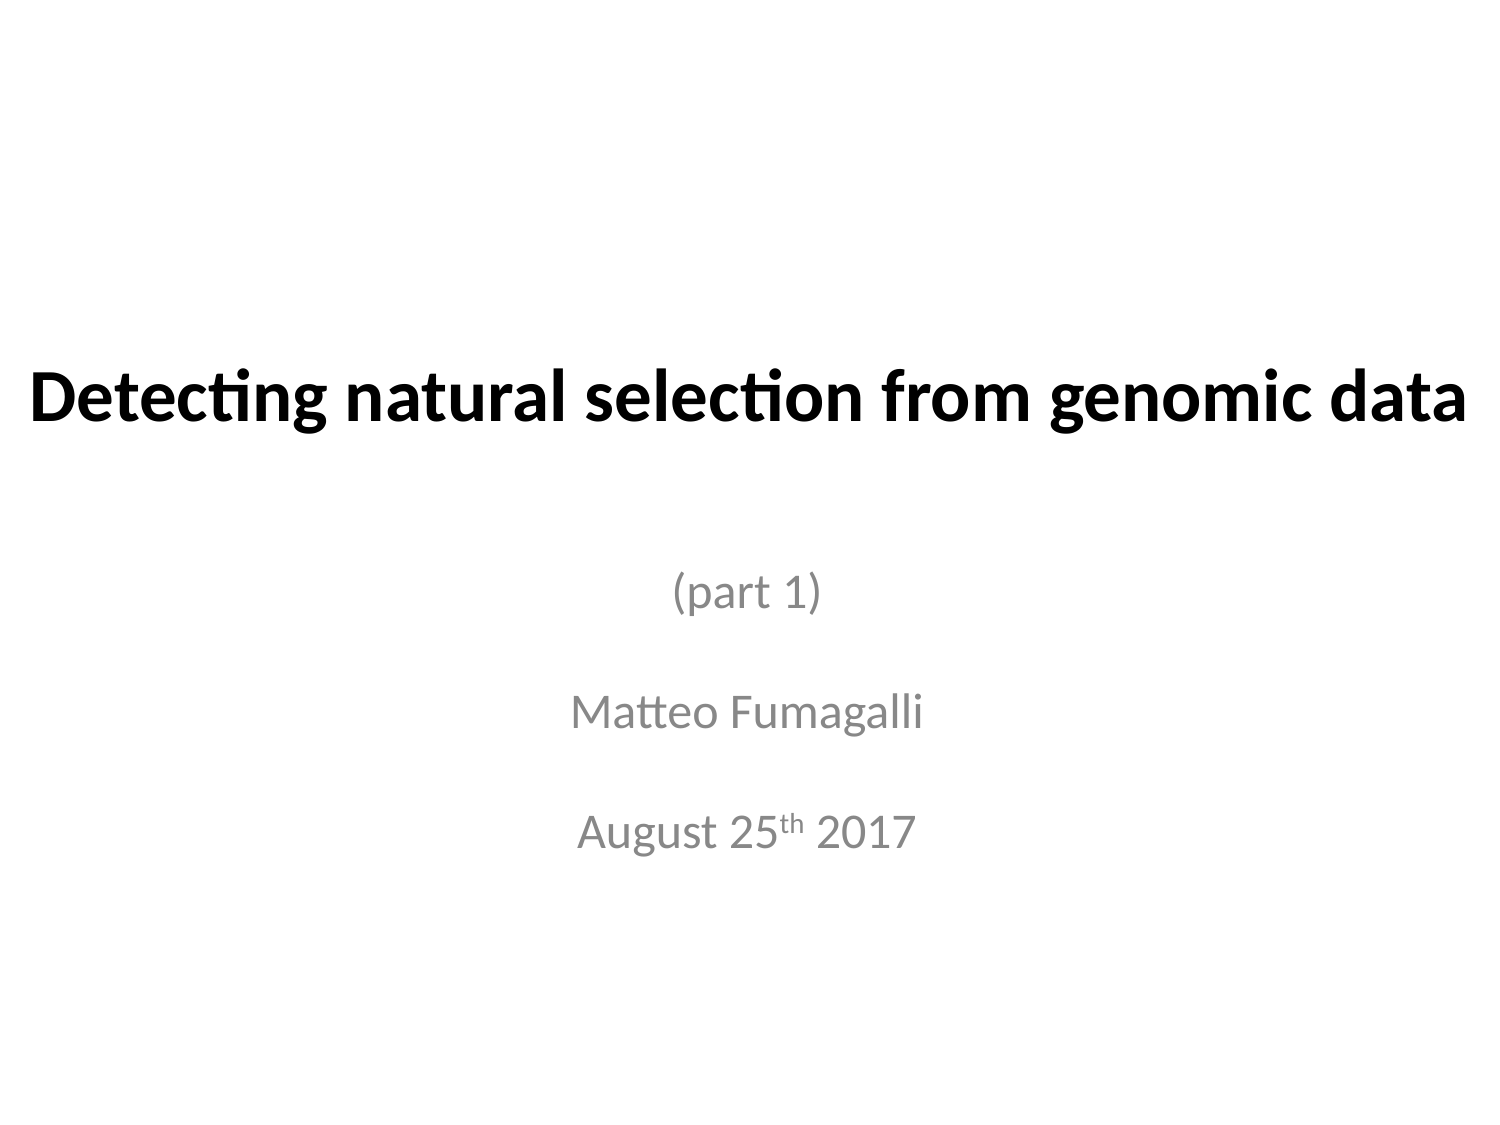

# Detecting natural selection from genomic data
(part 1)
Matteo Fumagalli
August 25th 2017